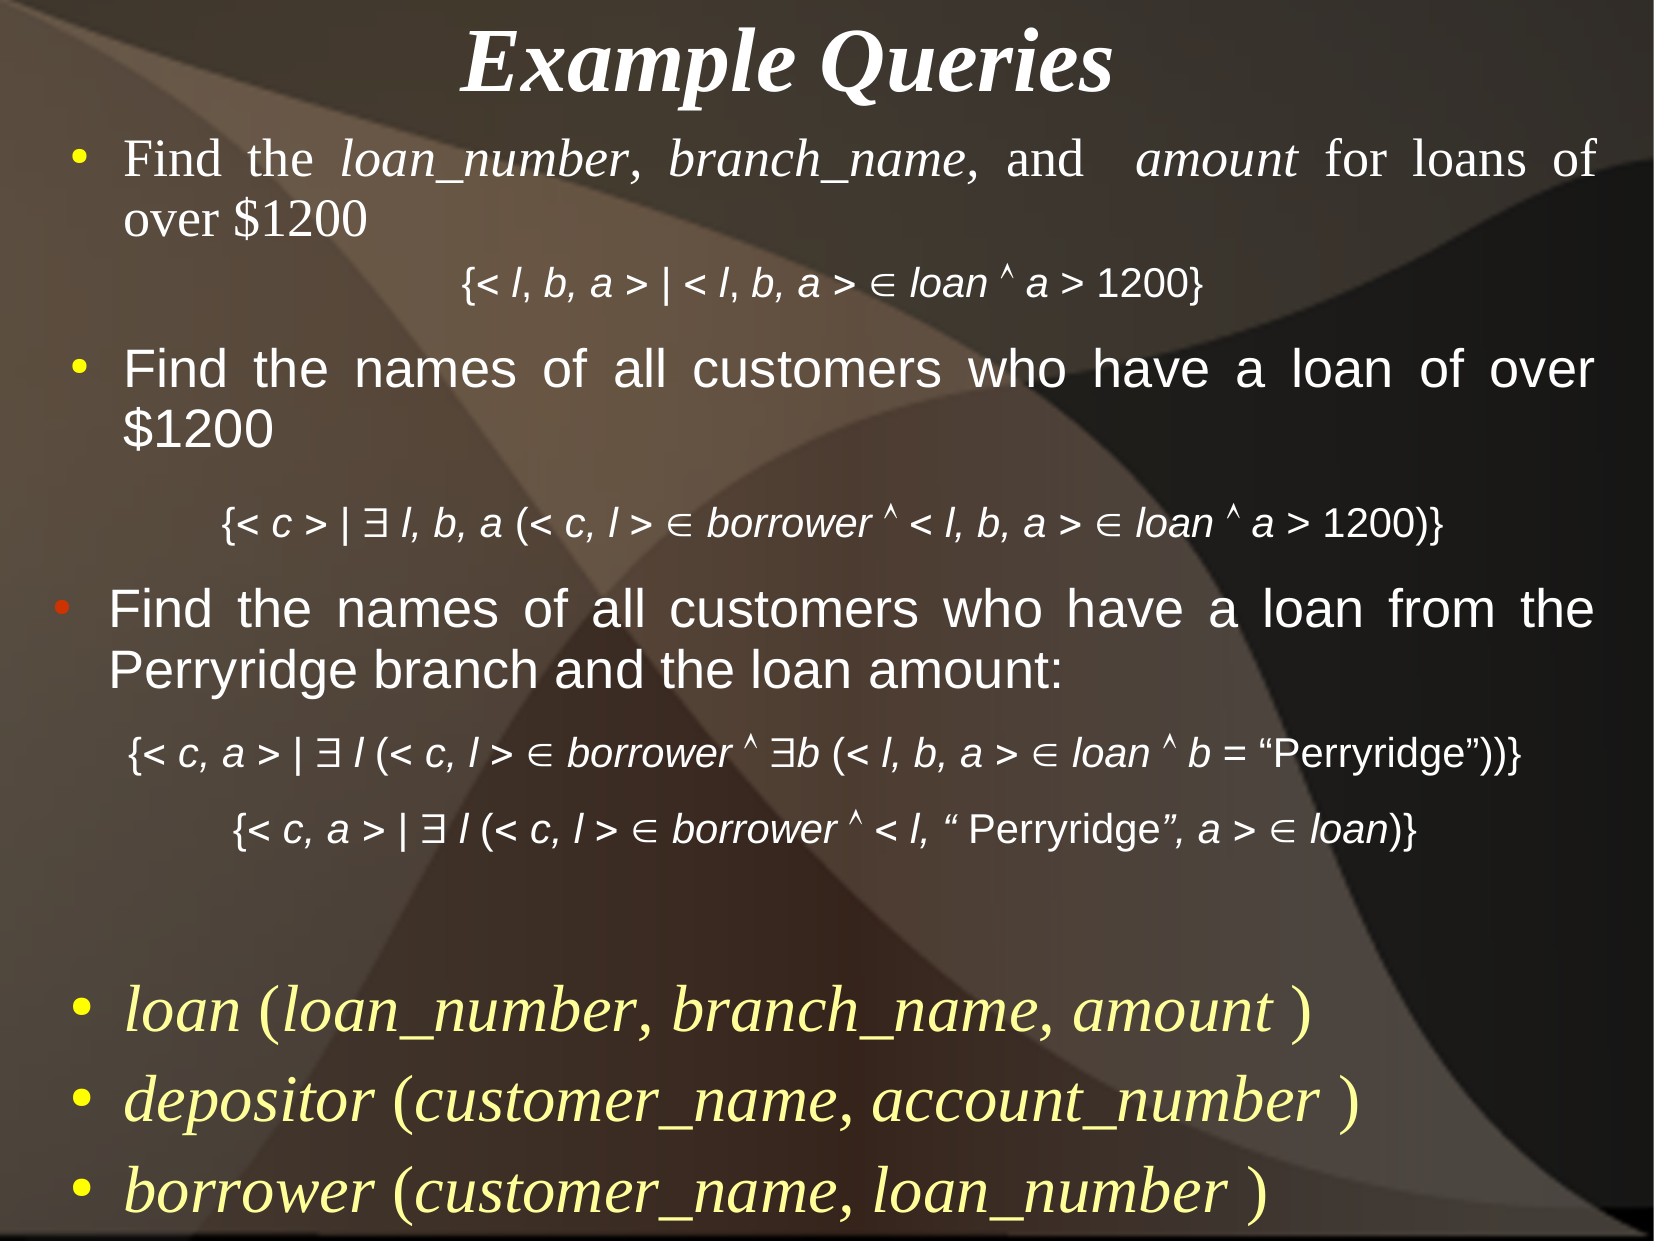

Example Queries
# Find the loan_number, branch_name, and amount for loans of over $1200
 { l, b, a  |  l, b, a   loan  a > 1200}
Find the names of all customers who have a loan of over $1200
 { c  |  l, b, a ( c, l   borrower   l, b, a   loan  a > 1200)}
Find the names of all customers who have a loan from the Perryridge branch and the loan amount:
{ c, a  |  l ( c, l   borrower  b ( l, b, a   loan  b = “Perryridge”))}
{ c, a  |  l ( c, l   borrower   l, “ Perryridge”, a   loan)}
loan (loan_number, branch_name, amount )
depositor (customer_name, account_number )
borrower (customer_name, loan_number )